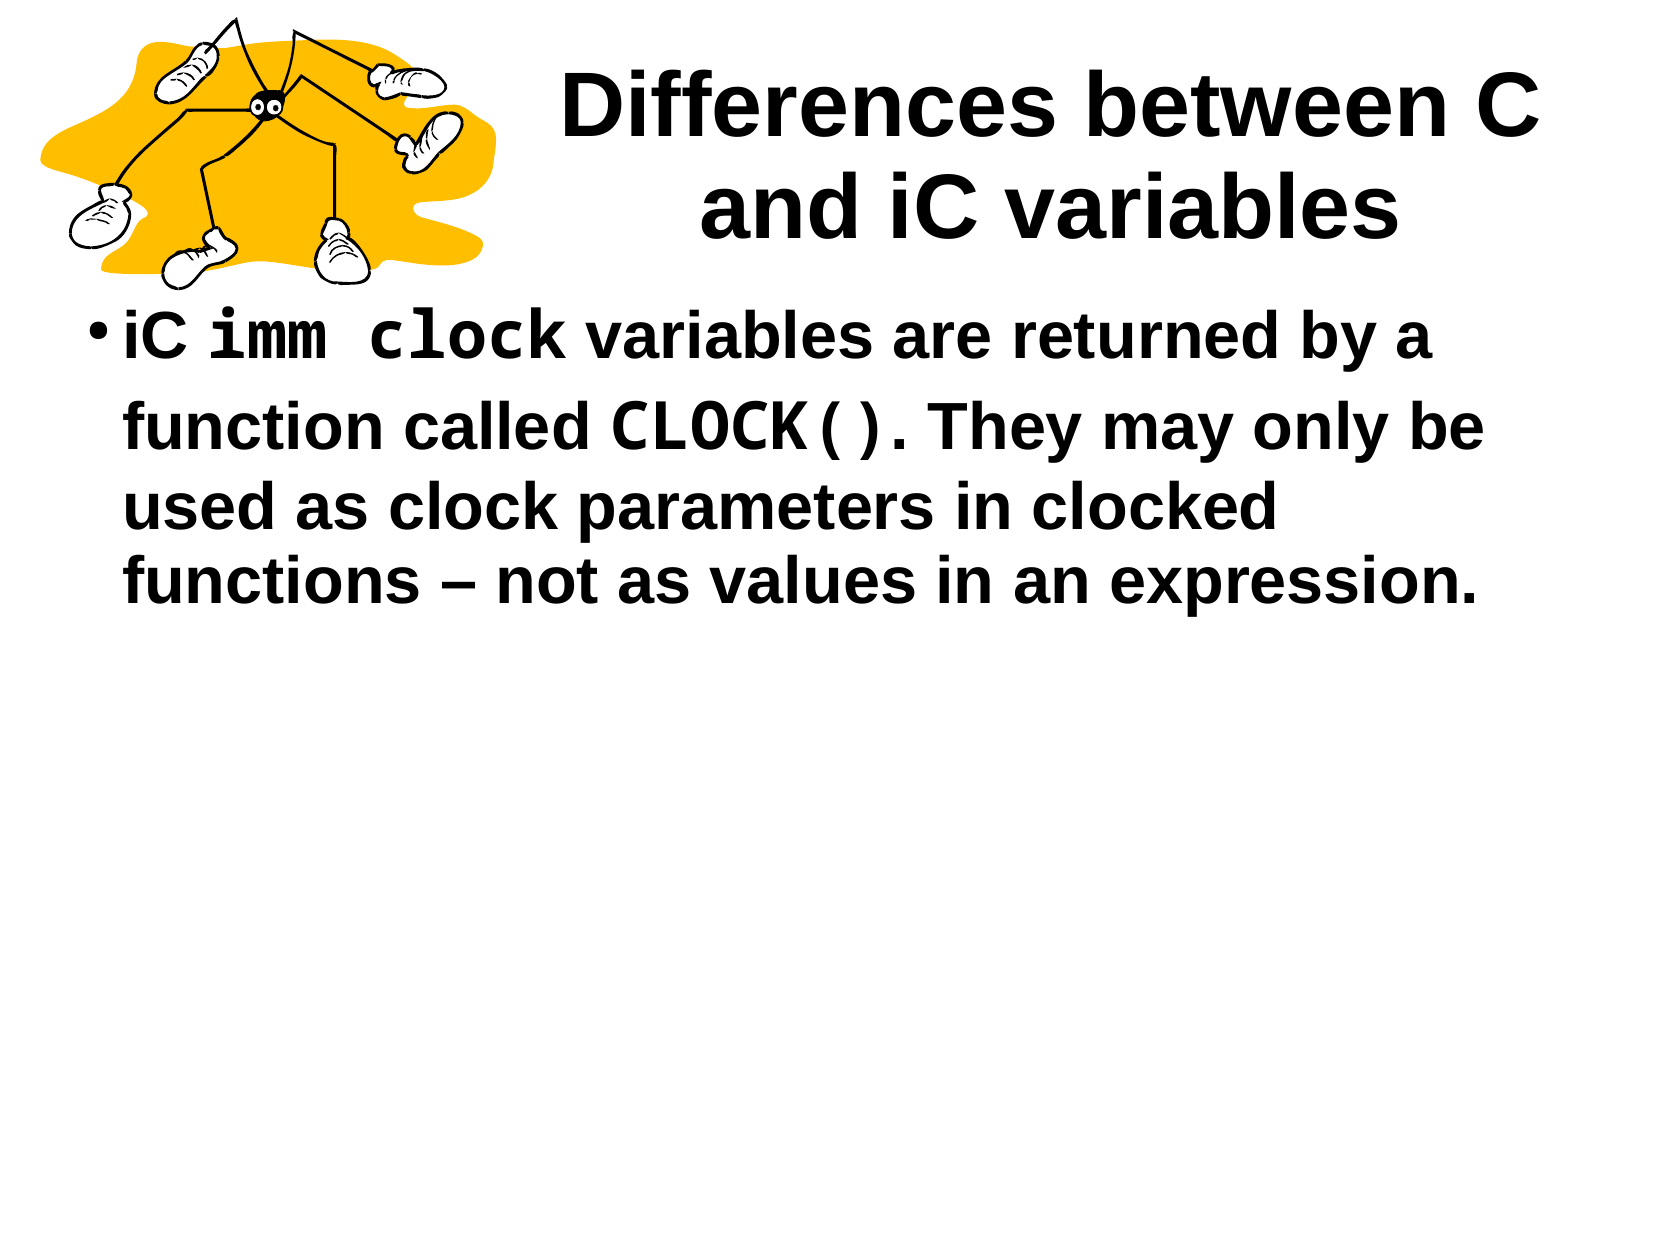

# Differences between C and iC variables
iC imm clock variables are returned by a function called CLOCK(). They may only be used as clock parameters in clocked functions – not as values in an expression.